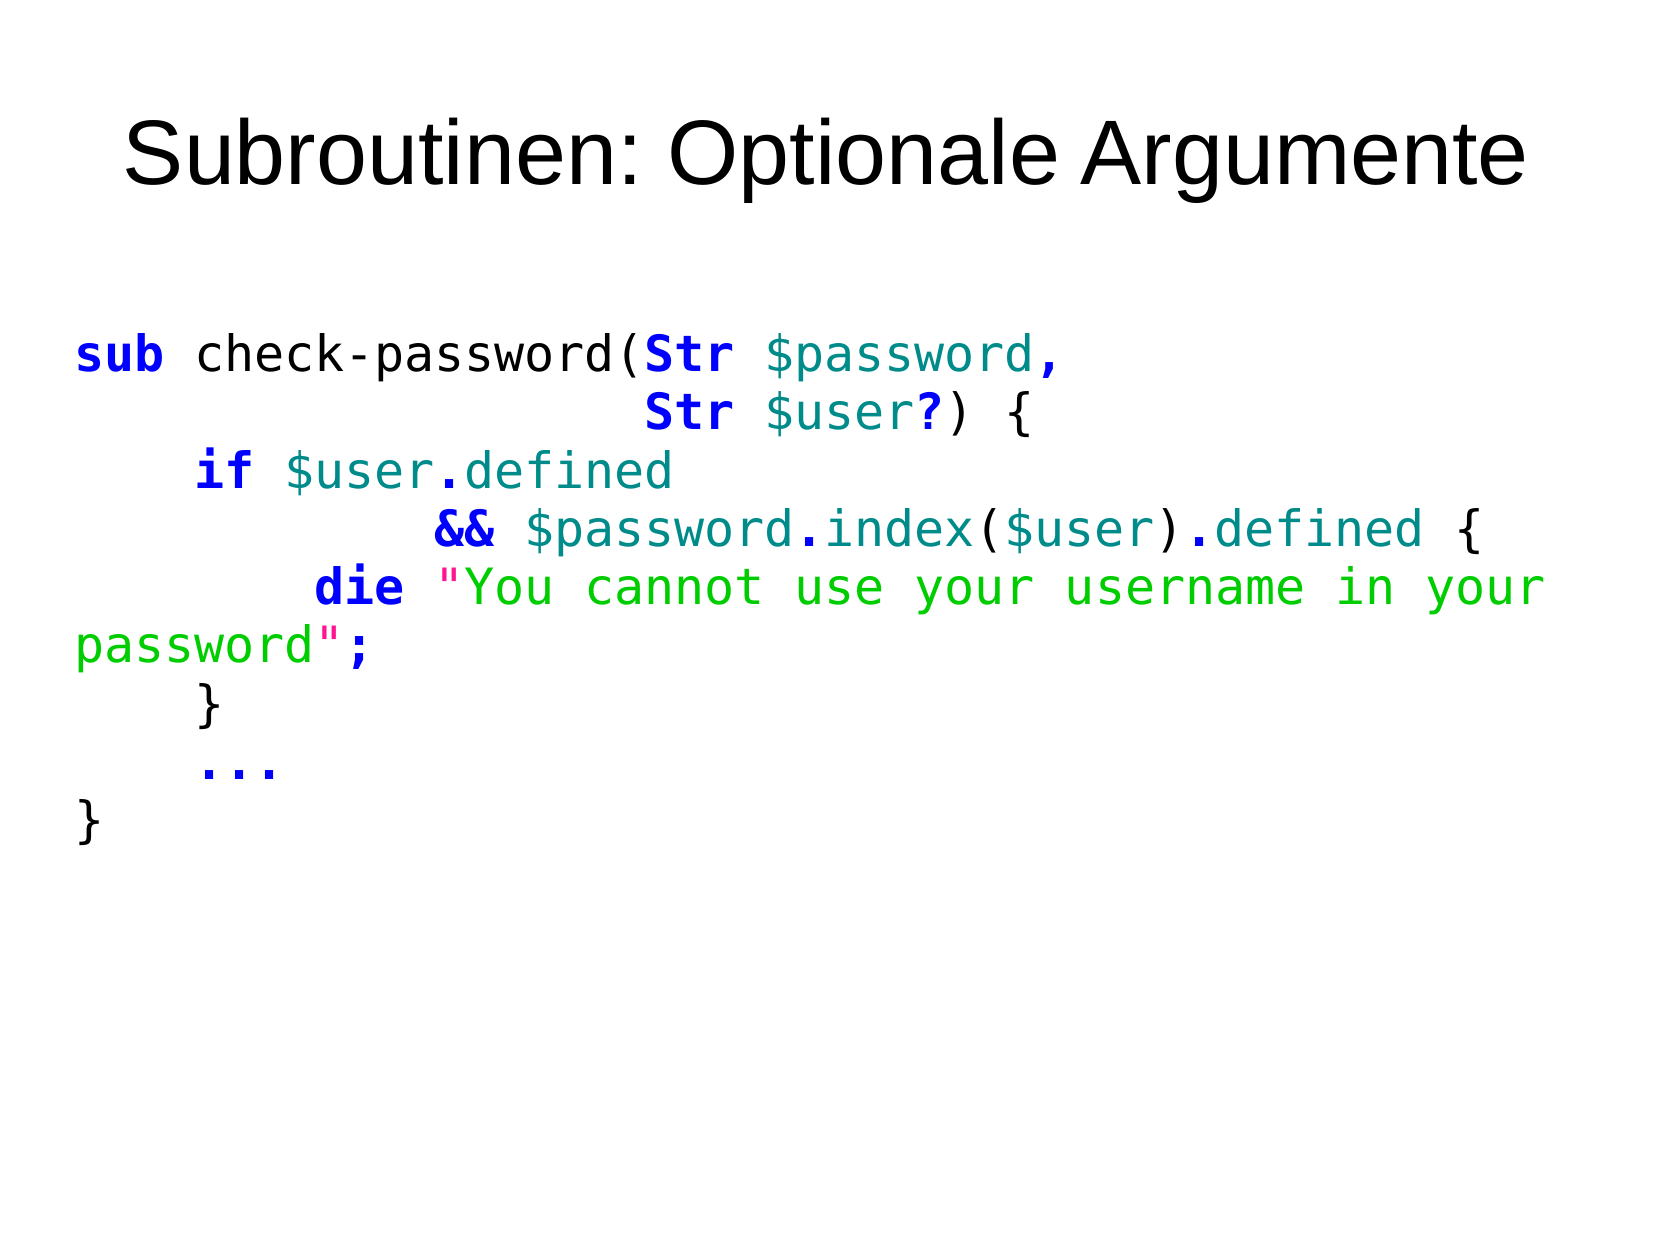

# Subroutinen: Optionale Argumente
sub check-password(Str $password,
 Str $user?) {
 if $user.defined
 && $password.index($user).defined {
 die "You cannot use your username in your password";
 }
 ...
}